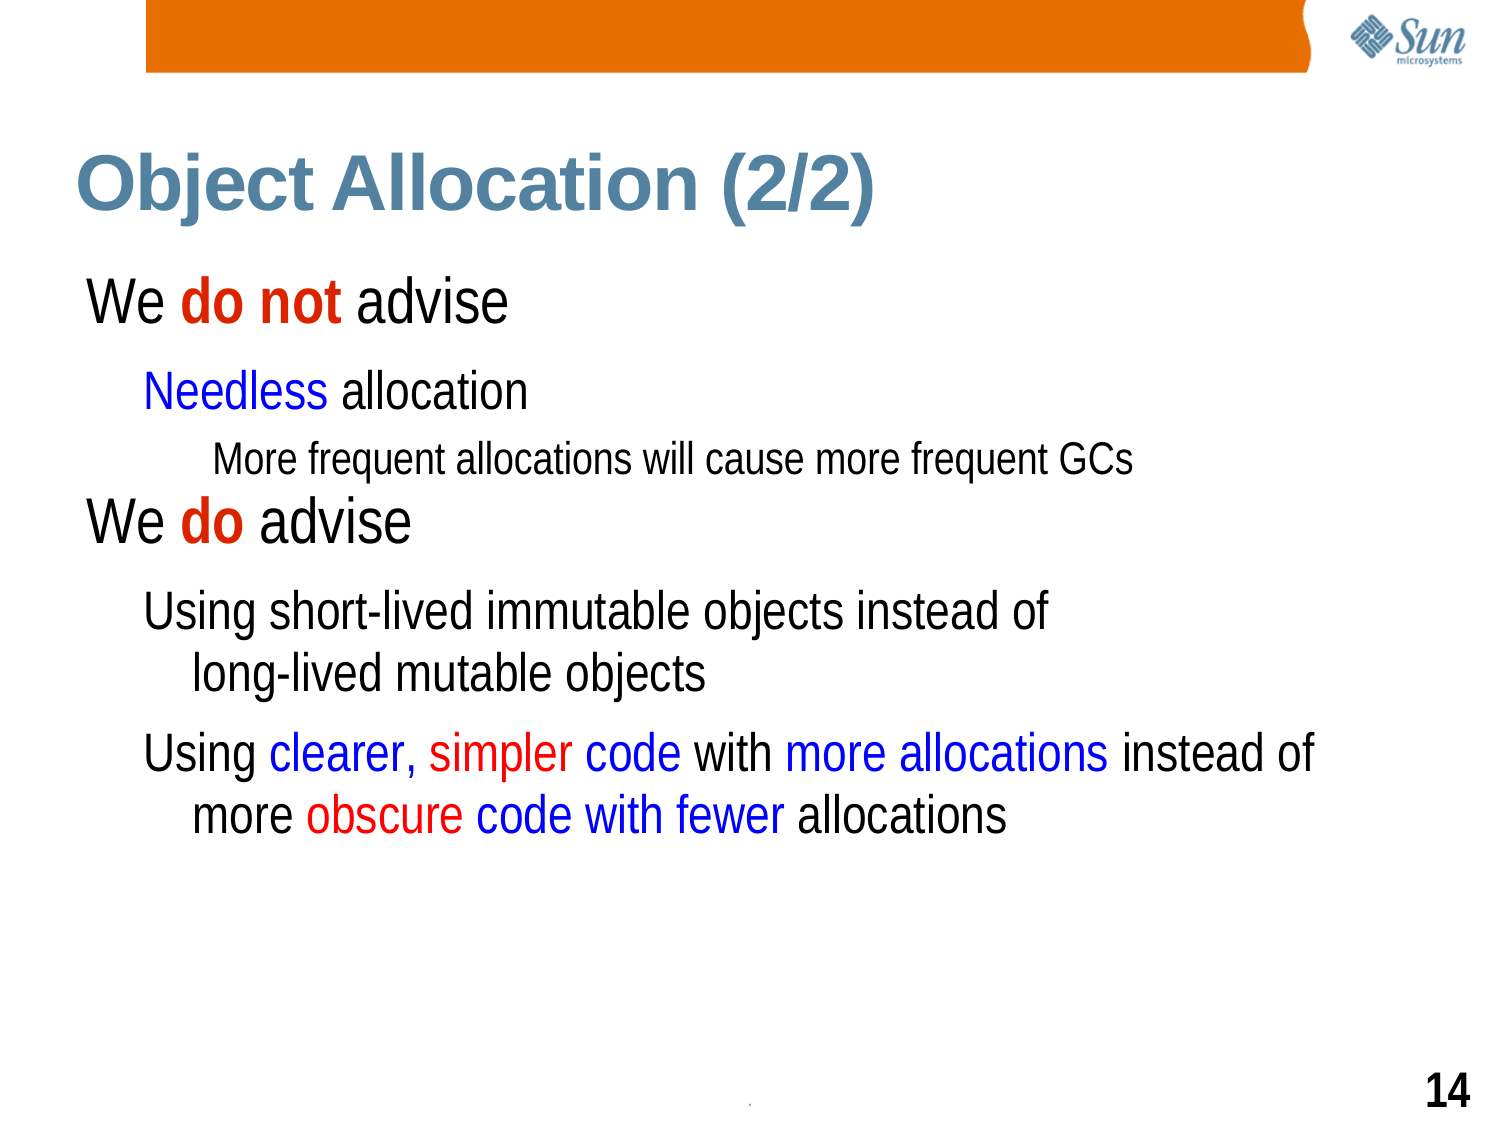

# Object Allocation (2/2)
We do not advise
Needless allocation
More frequent allocations will cause more frequent GCs
We do advise
Using short-lived immutable objects instead of
long-lived mutable objects
Using clearer, simpler code with more allocations instead of more obscure code with fewer allocations